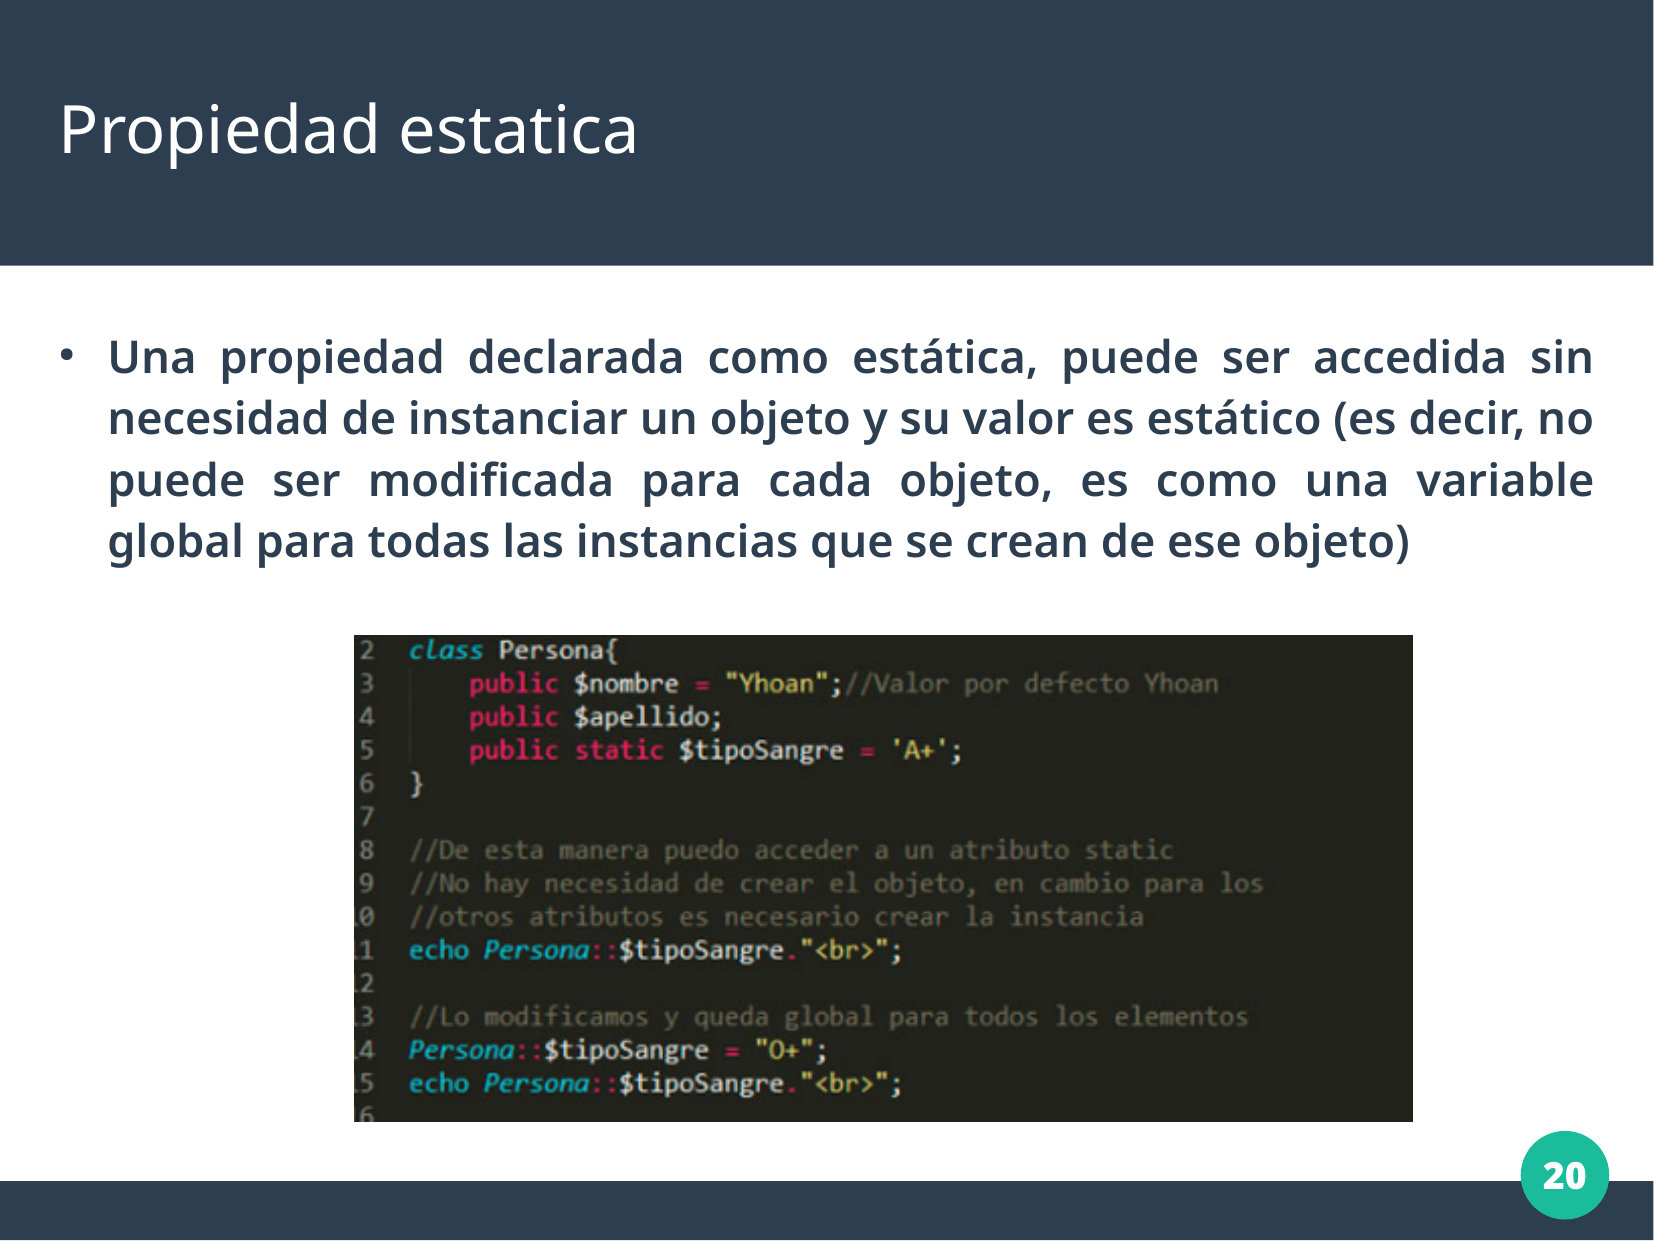

# Propiedad estatica
Una propiedad declarada como estática, puede ser accedida sin necesidad de instanciar un objeto y su valor es estático (es decir, no puede ser modificada para cada objeto, es como una variable global para todas las instancias que se crean de ese objeto)
20